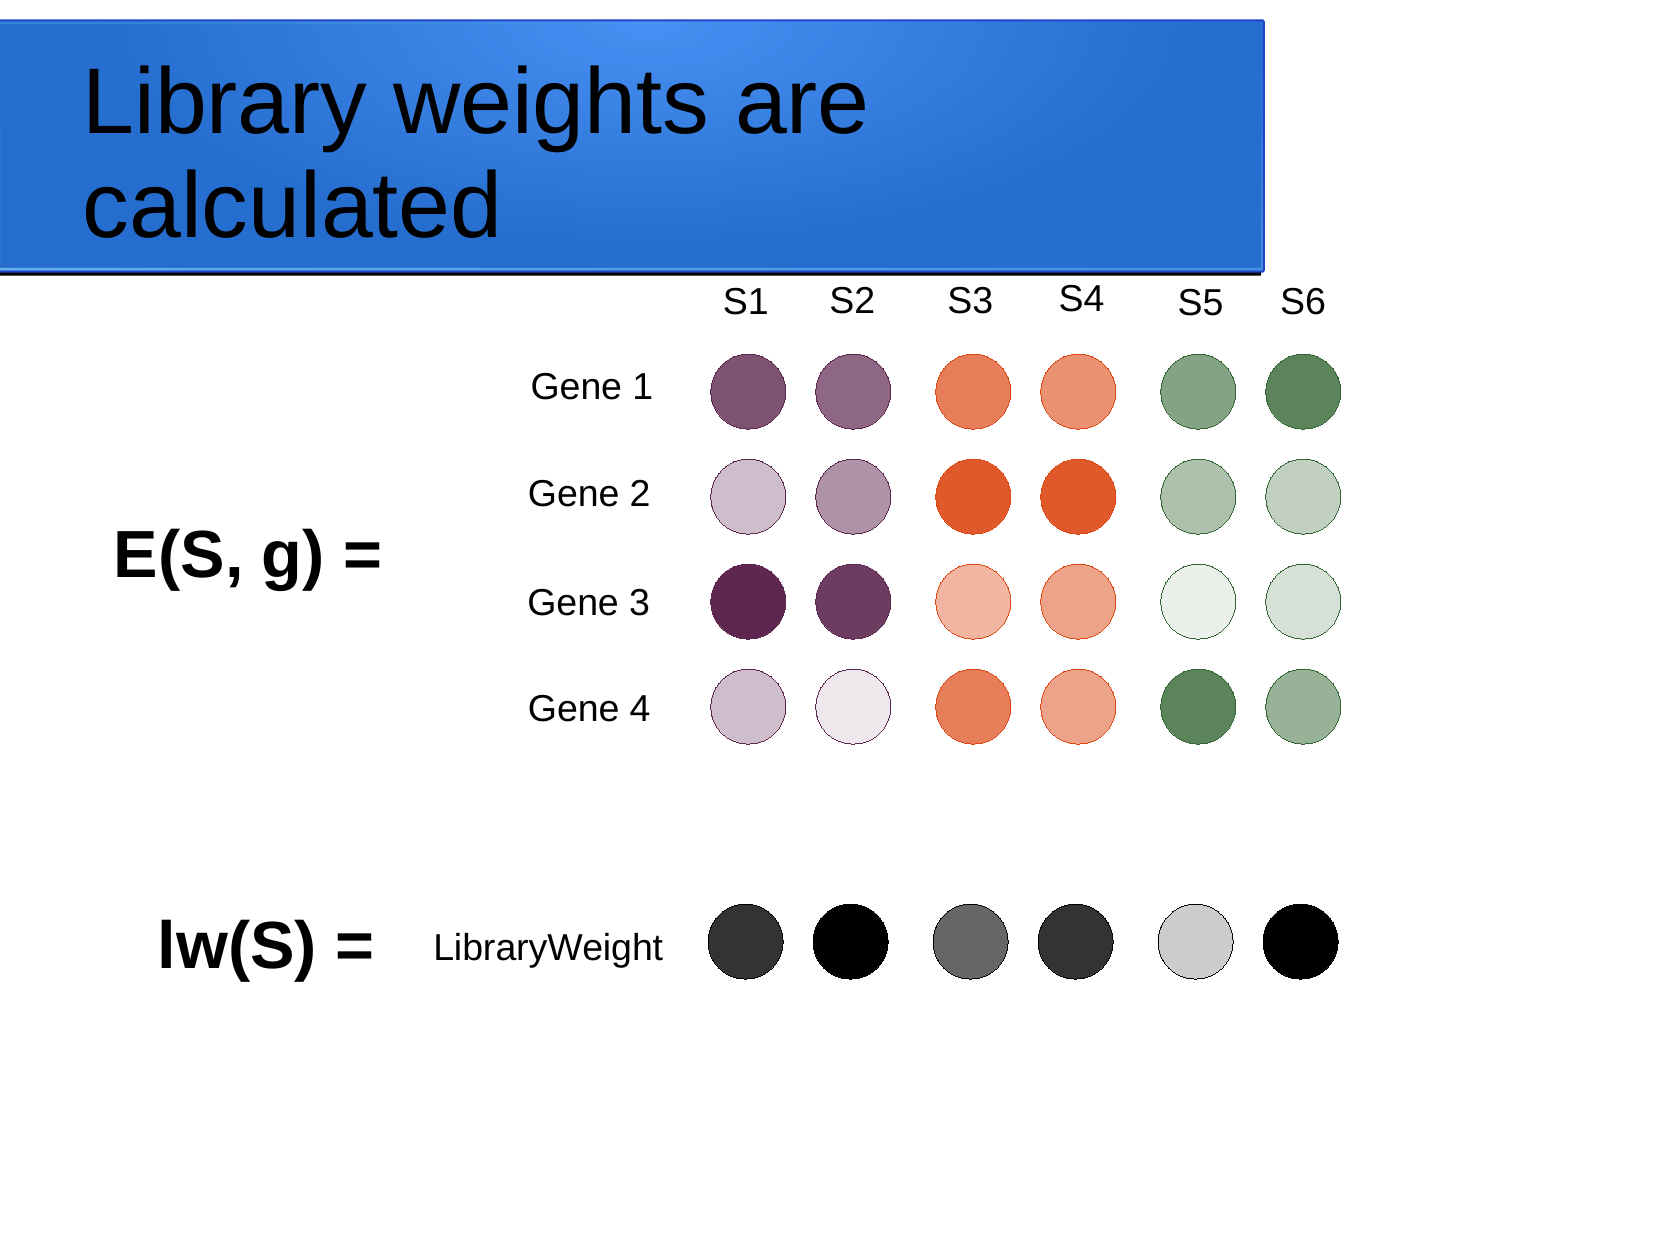

# Library weights are calculated
S4
S2
S3
S1
S6
S5
Gene 1
Gene 2
E(S, g) =
Gene 3
Gene 4
lw(S) =
LibraryWeight